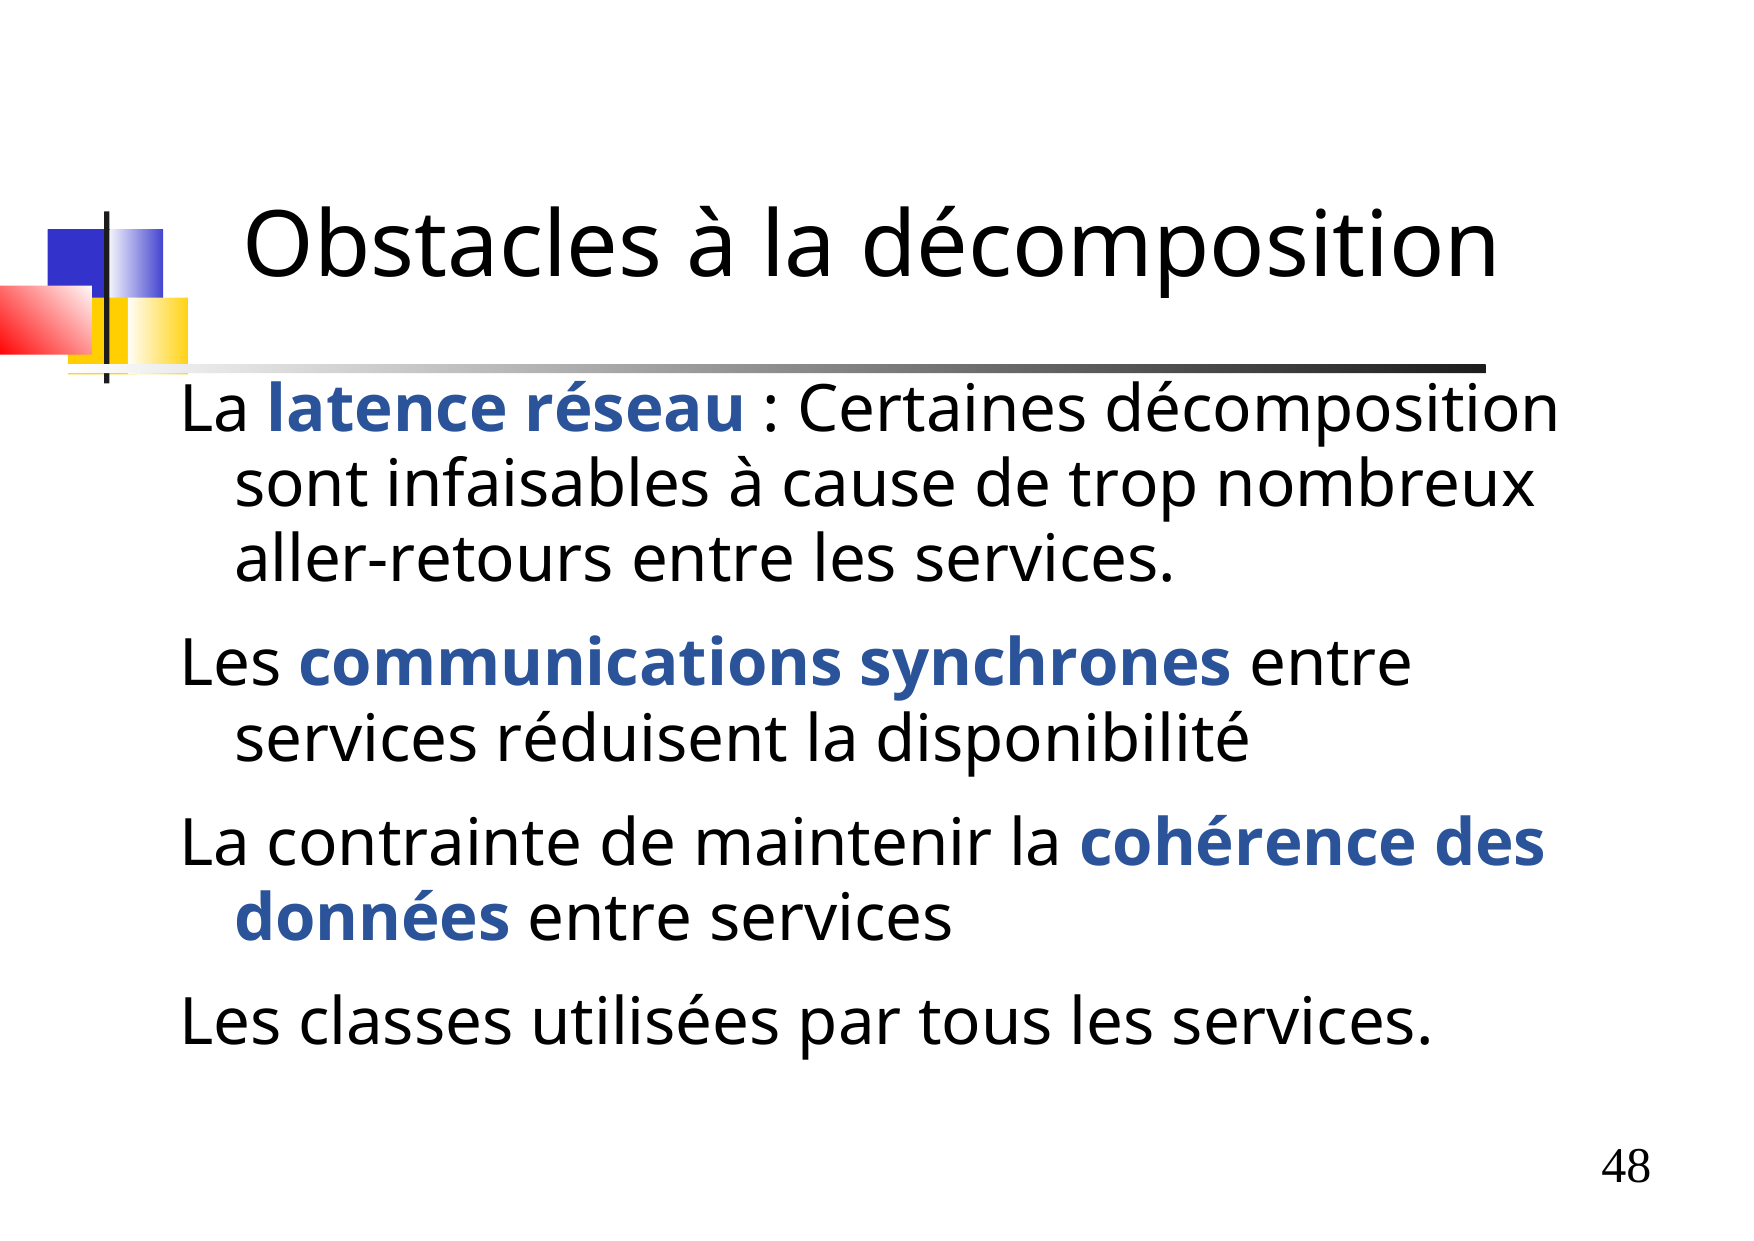

# Obstacles à la décomposition
La latence réseau : Certaines décomposition sont infaisables à cause de trop nombreux aller-retours entre les services.
Les communications synchrones entre services réduisent la disponibilité
La contrainte de maintenir la cohérence des données entre services
Les classes utilisées par tous les services.